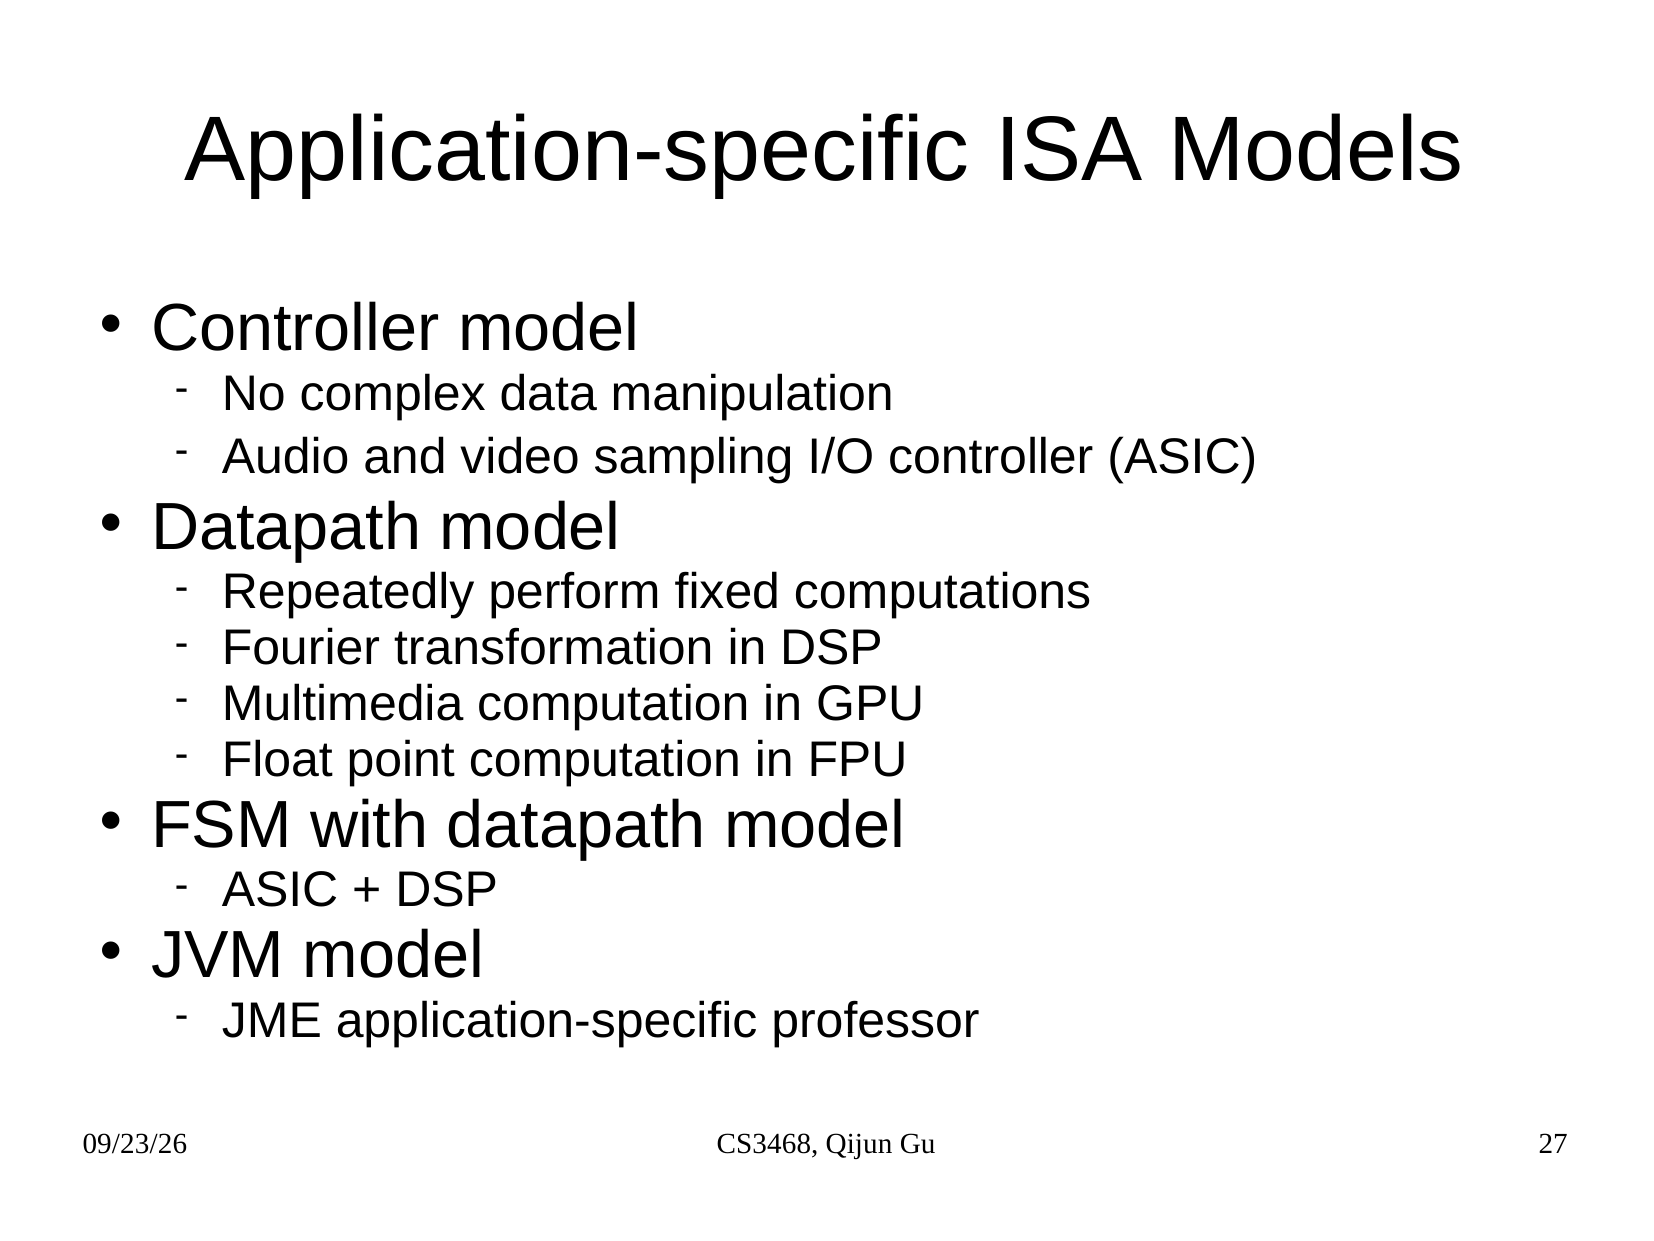

# Application-specific ISA Models
Controller model
No complex data manipulation
Audio and video sampling I/O controller (ASIC)‏
Datapath model
Repeatedly perform fixed computations
Fourier transformation in DSP
Multimedia computation in GPU
Float point computation in FPU
FSM with datapath model
ASIC + DSP
JVM model
JME application-specific professor
CS3468, Qijun Gu
27